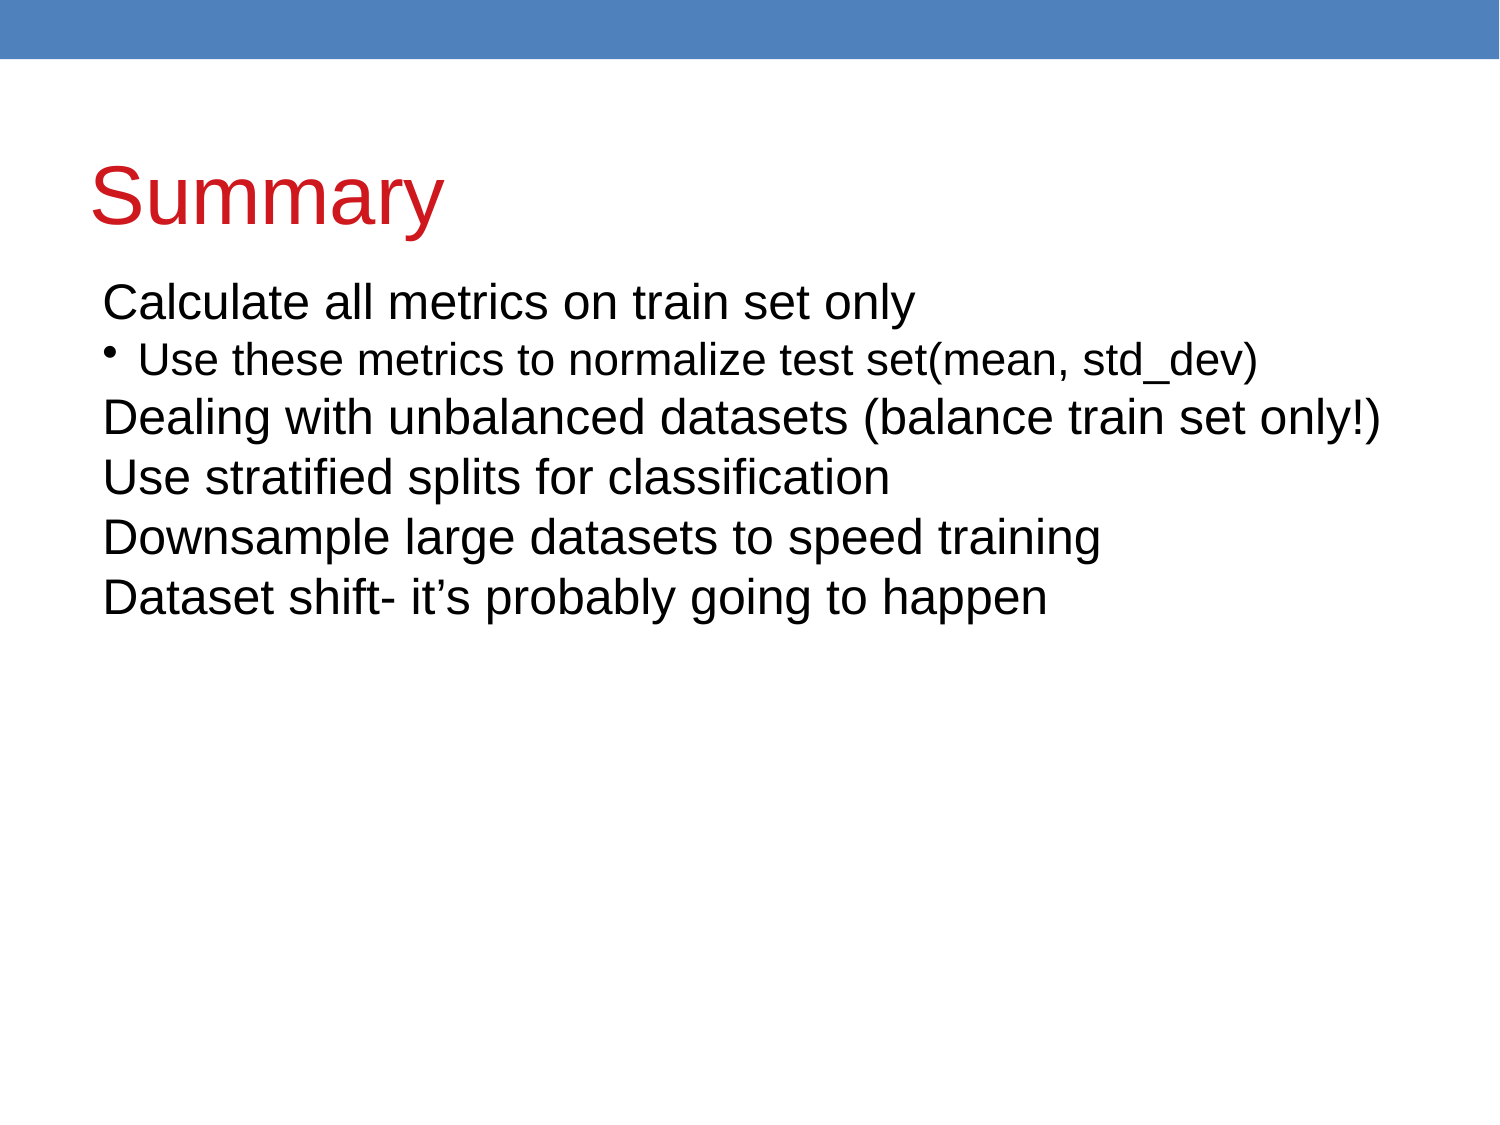

Summary
Calculate all metrics on train set only
Use these metrics to normalize test set(mean, std_dev)
Dealing with unbalanced datasets (balance train set only!)
Use stratified splits for classification
Downsample large datasets to speed training
Dataset shift- it’s probably going to happen